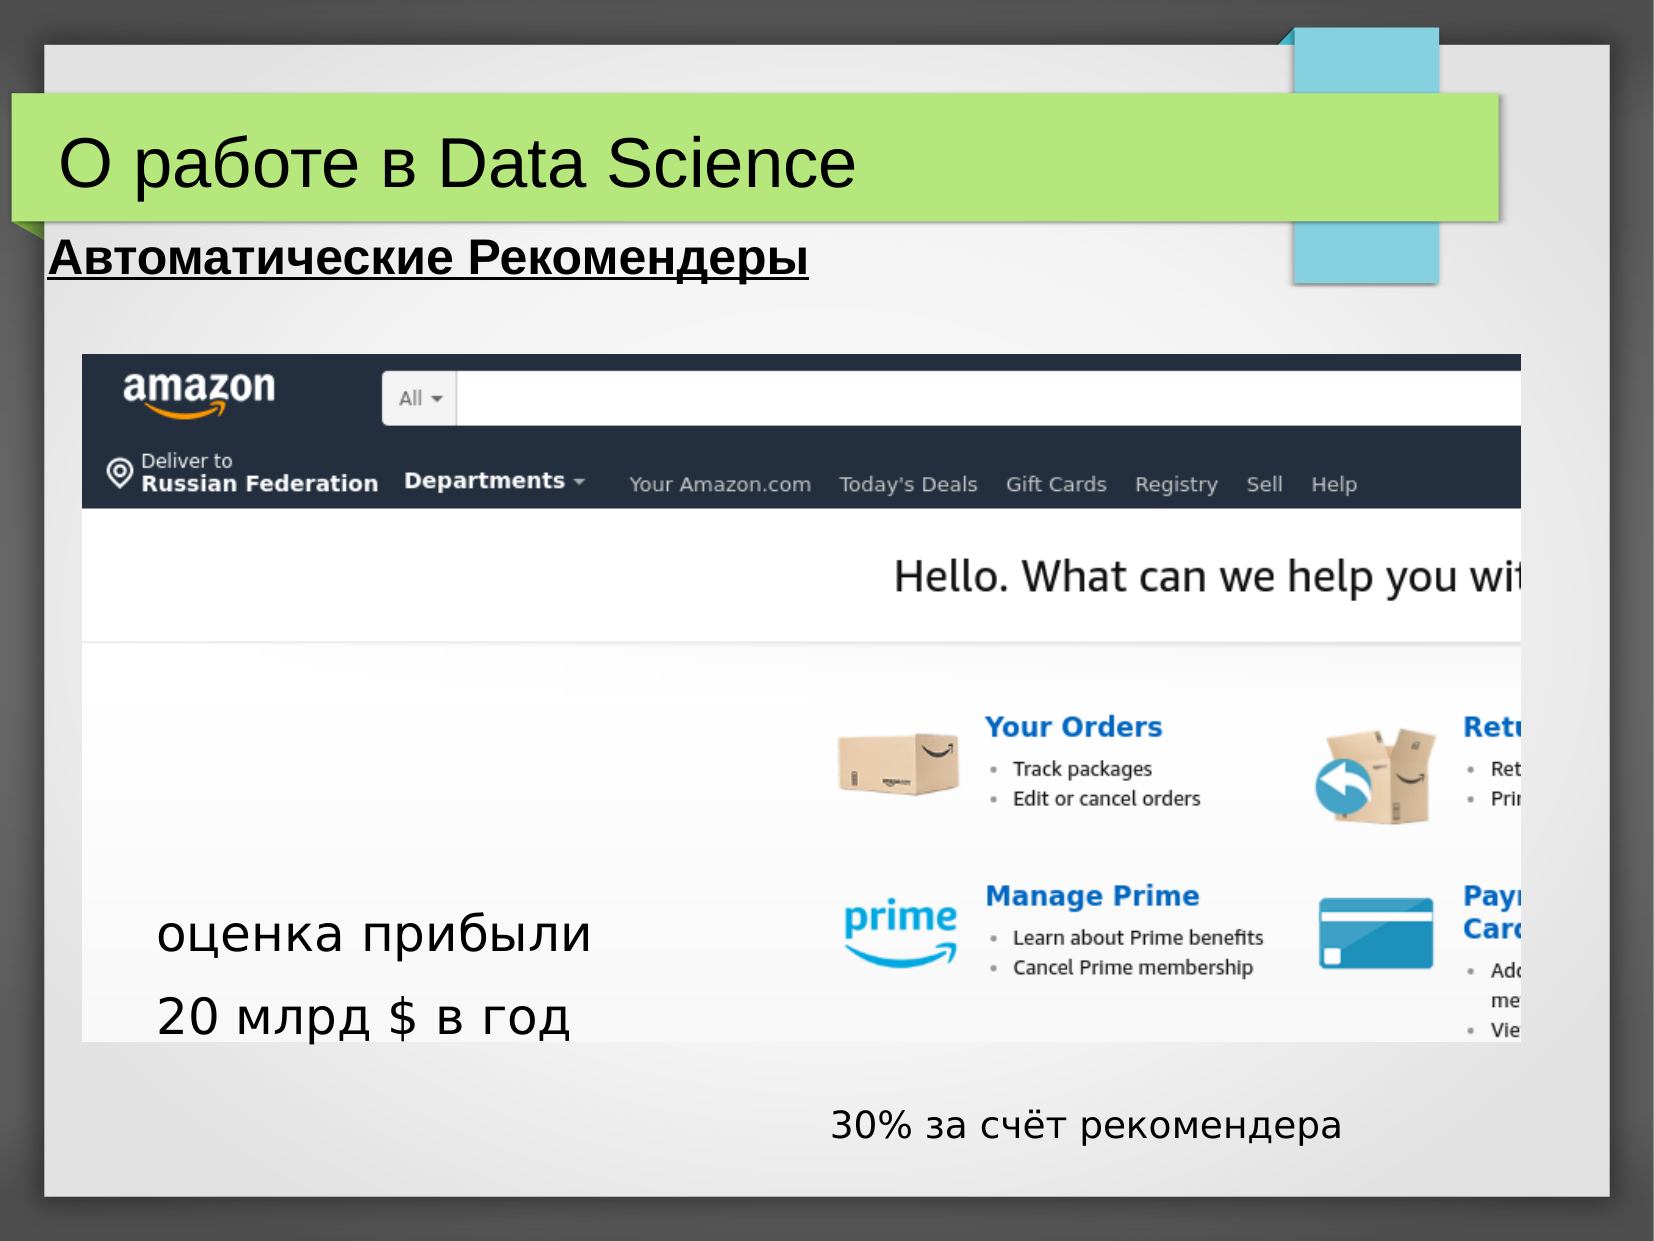

# О работе в Data Science
Автоматические Рекомендеры
оценка прибыли
20 млрд $ в год
30% за счёт рекомендера